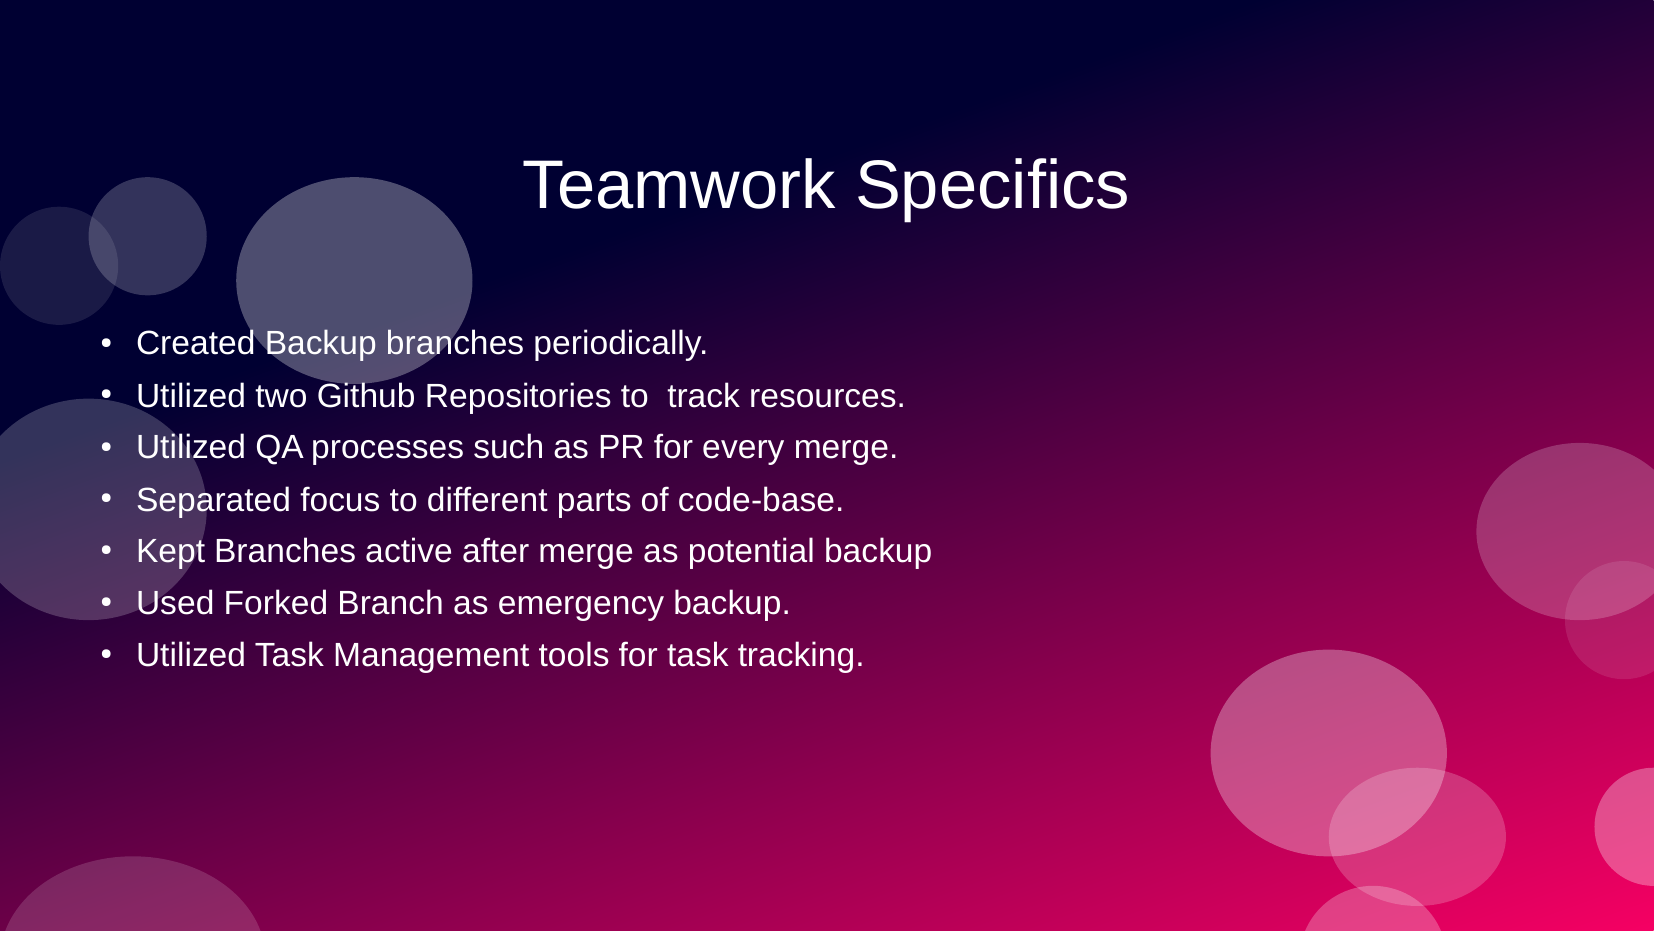

# Teamwork Specifics
Created Backup branches periodically.
Utilized two Github Repositories to track resources.
Utilized QA processes such as PR for every merge.
Separated focus to different parts of code-base.
Kept Branches active after merge as potential backup
Used Forked Branch as emergency backup.
Utilized Task Management tools for task tracking.